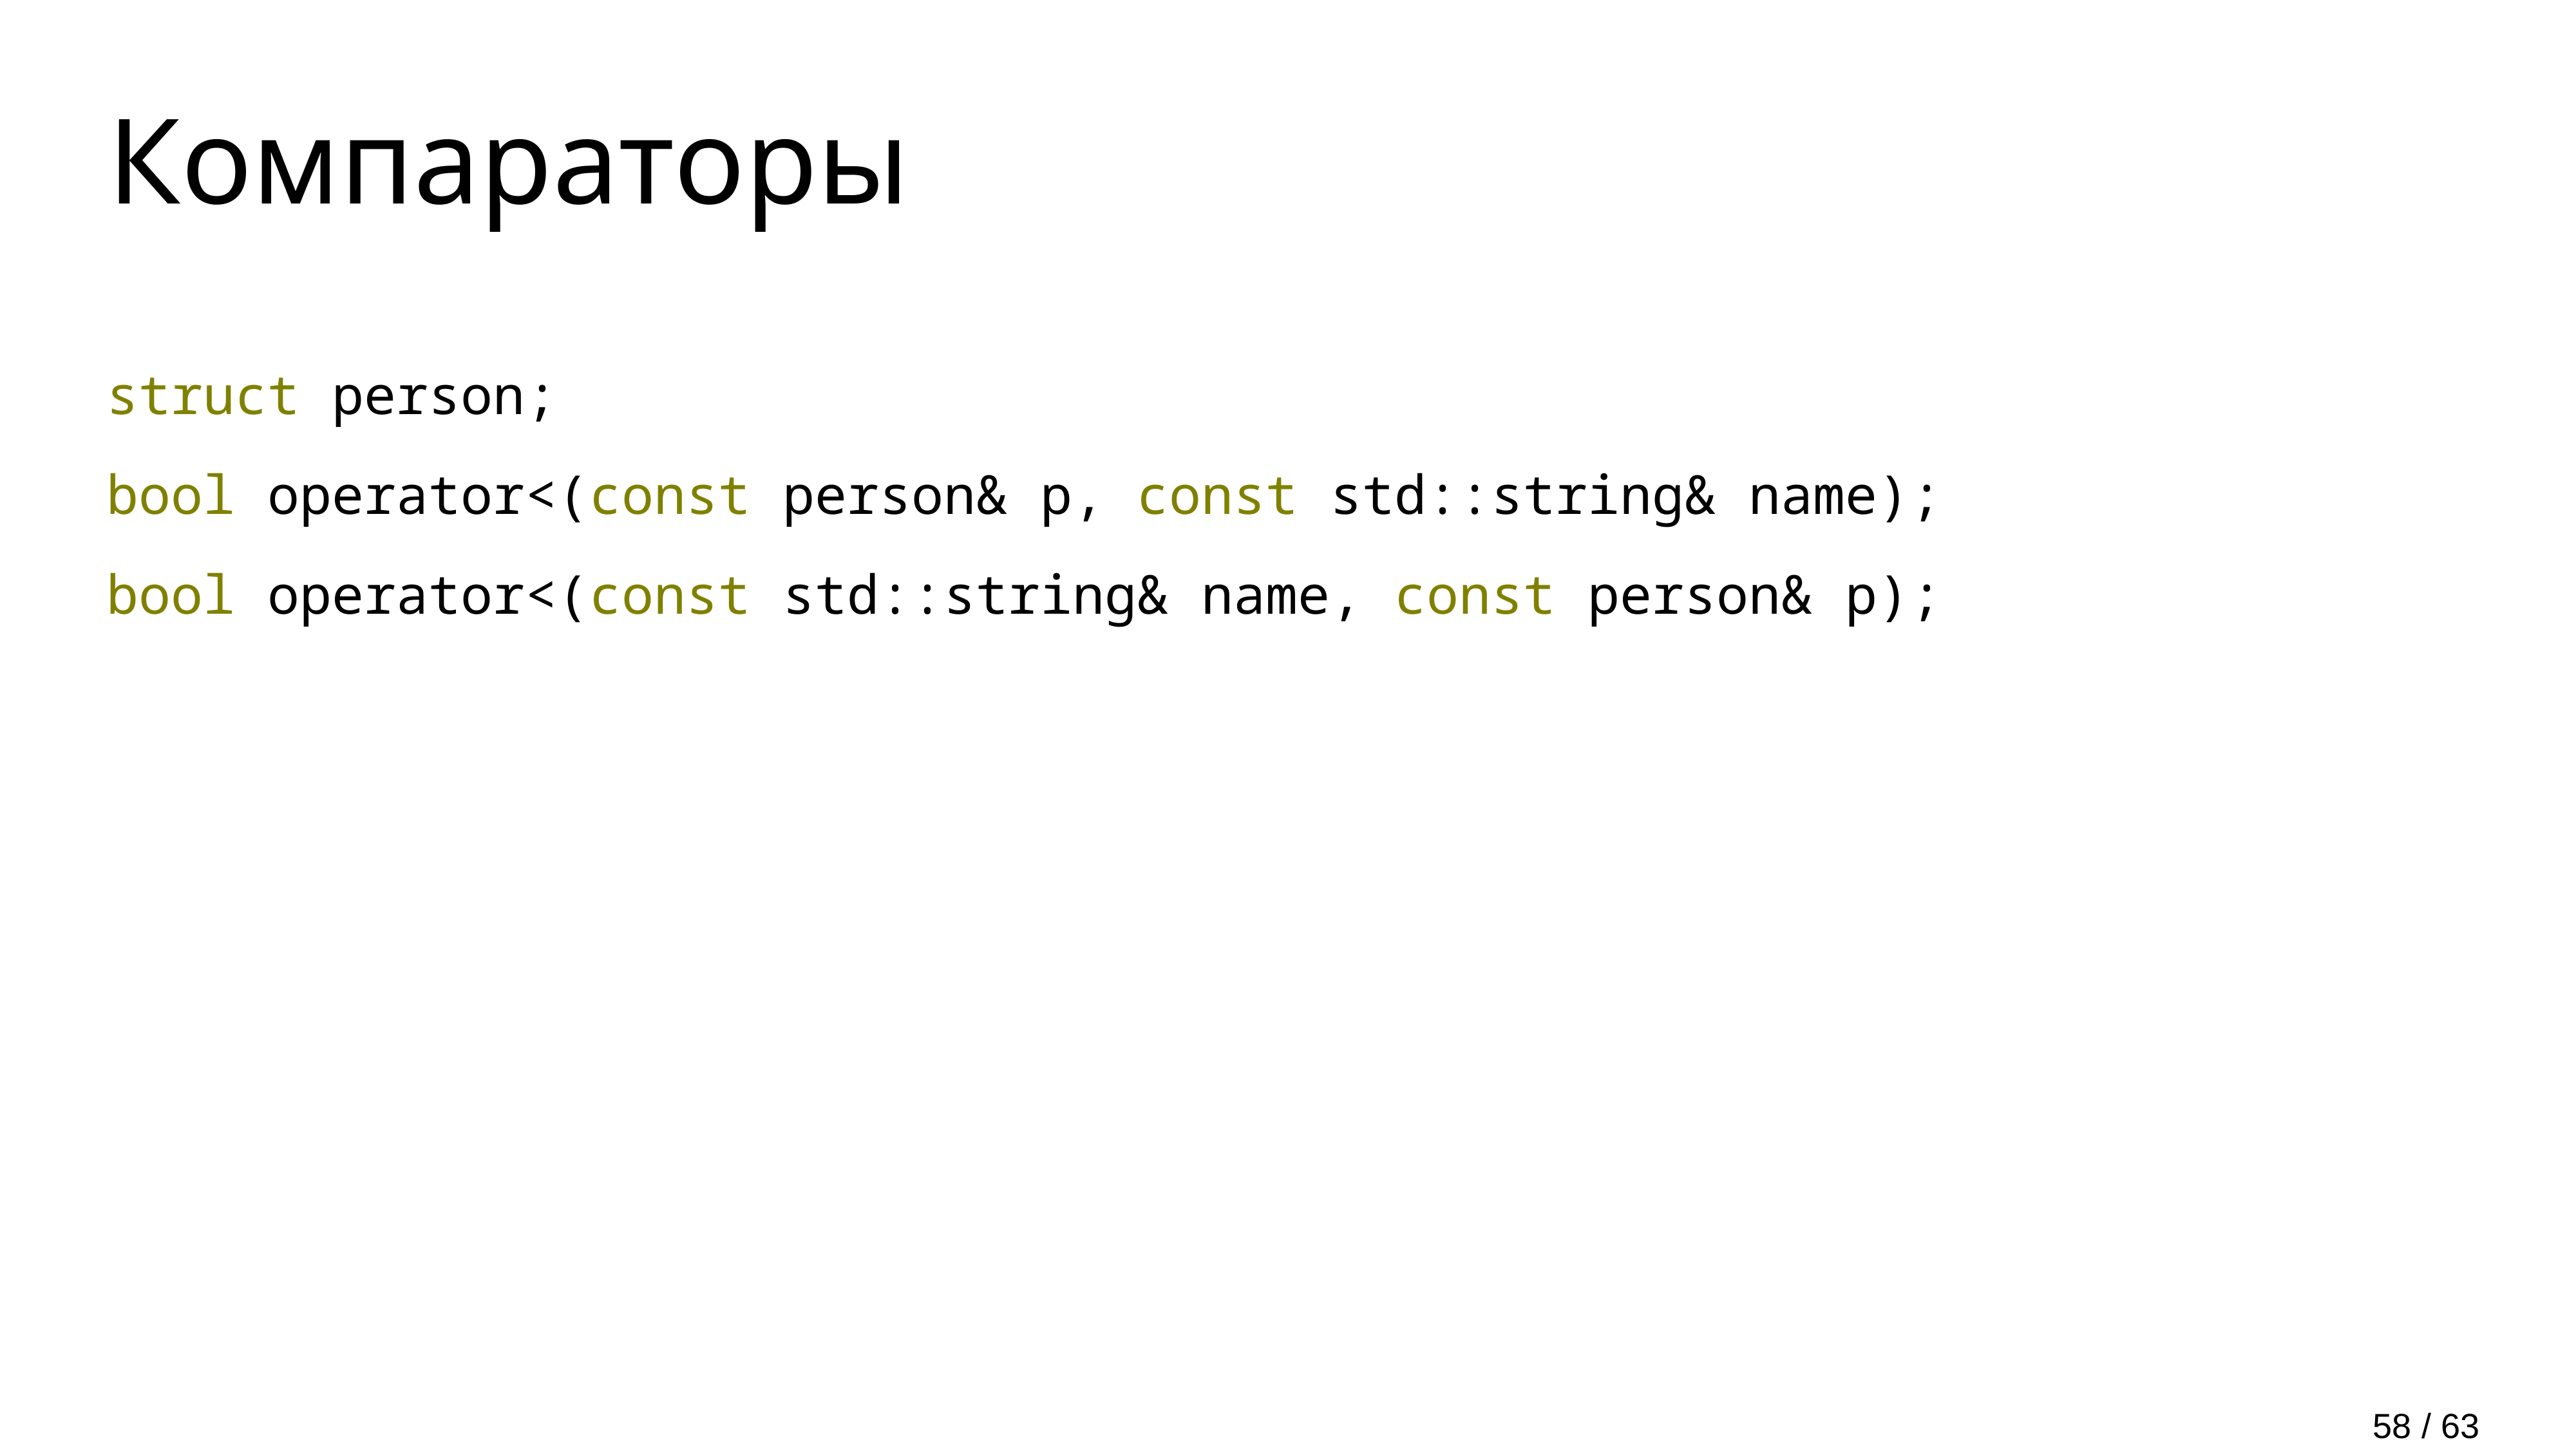

# Компараторы
struct person;
bool operator<(const person& p, const std::string& name);
bool operator<(const std::string& name, const person& p);